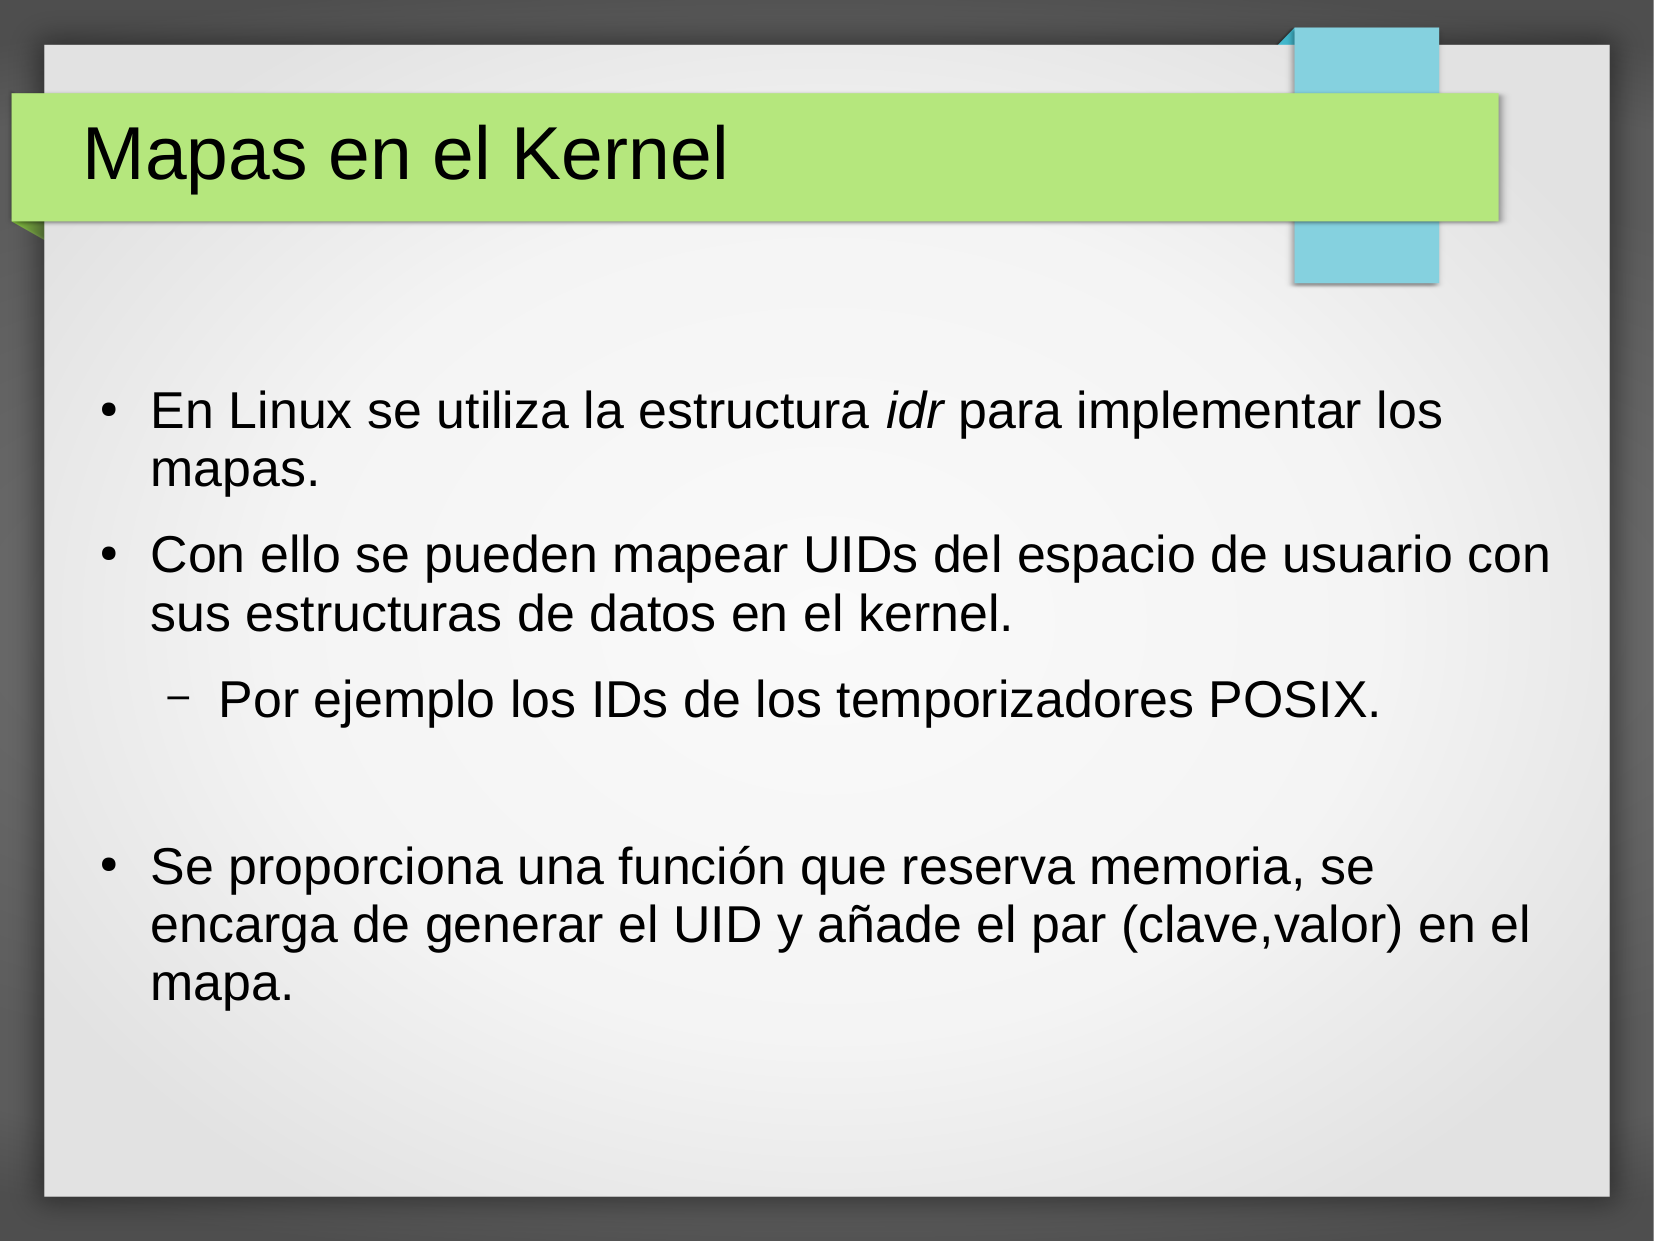

# Mapas en el Kernel
En Linux se utiliza la estructura idr para implementar los mapas.
Con ello se pueden mapear UIDs del espacio de usuario con sus estructuras de datos en el kernel.
Por ejemplo los IDs de los temporizadores POSIX.
Se proporciona una función que reserva memoria, se encarga de generar el UID y añade el par (clave,valor) en el mapa.